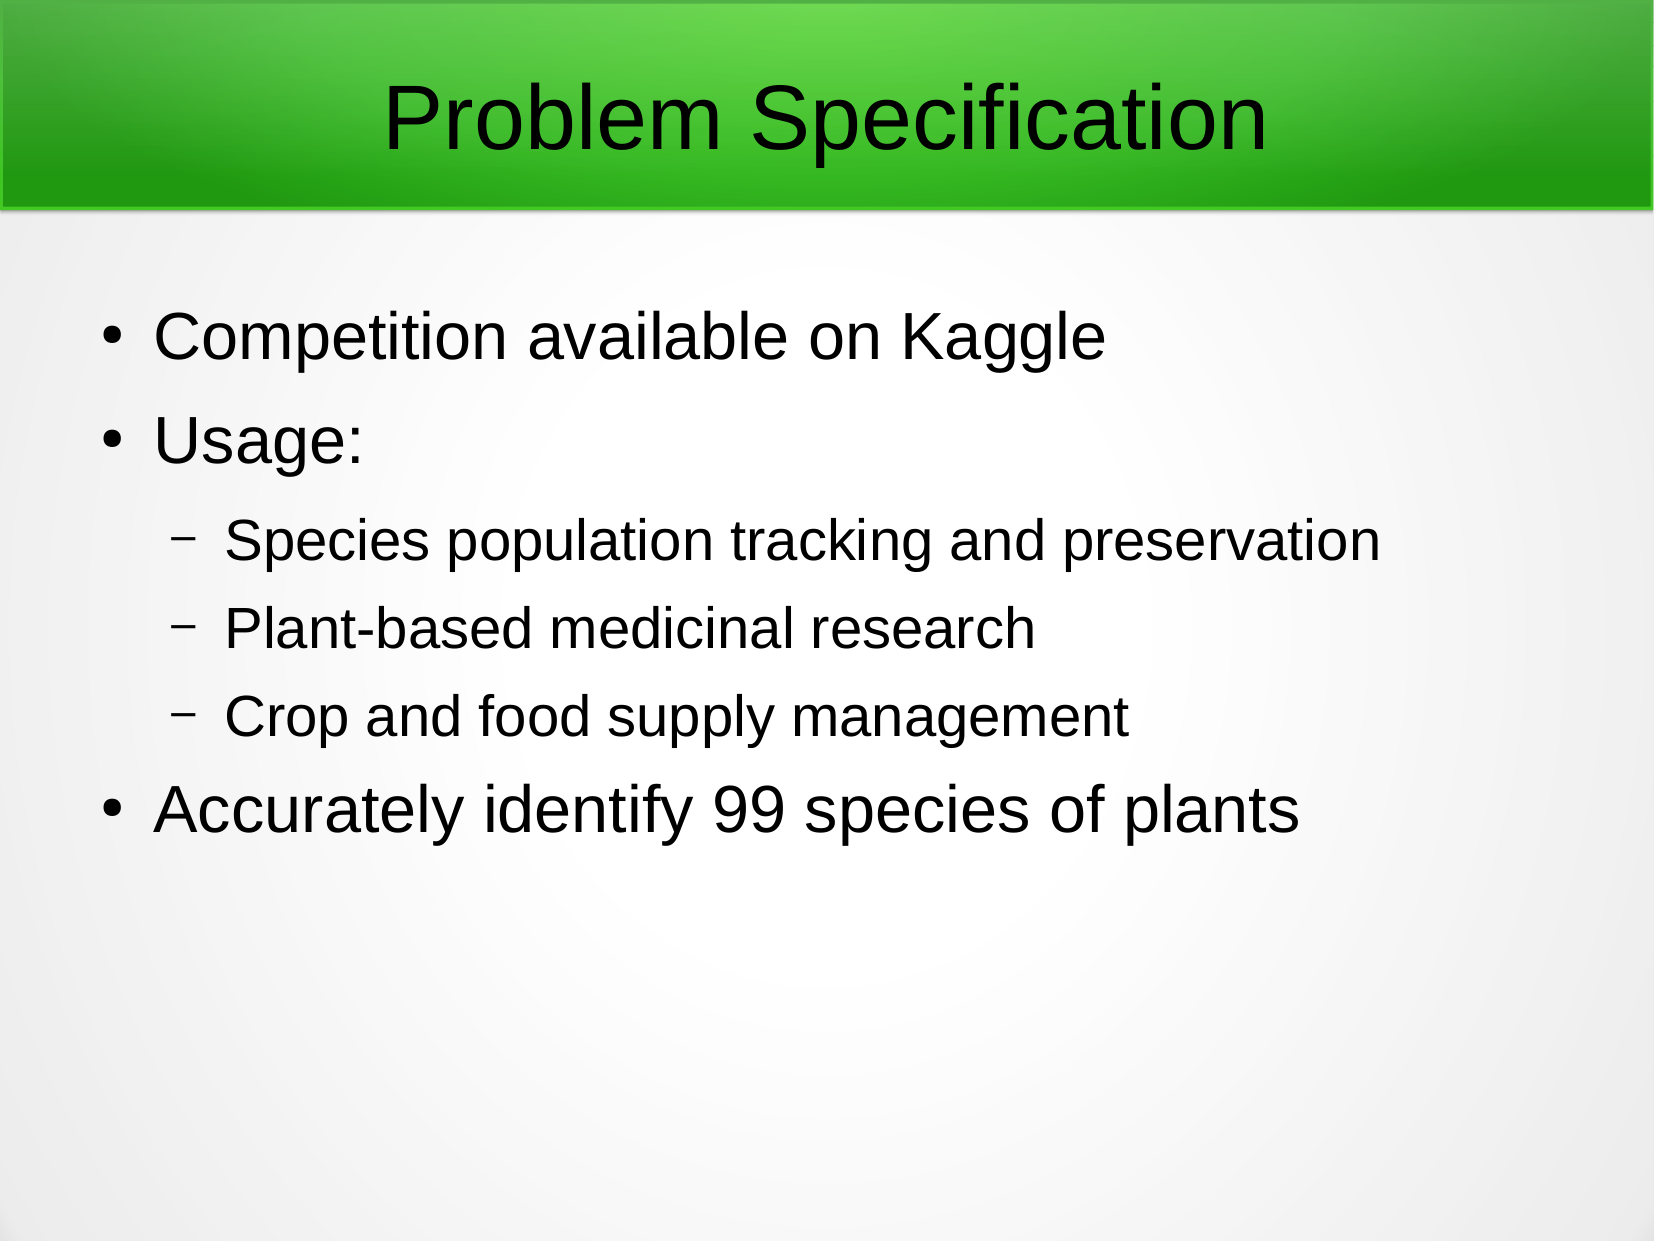

# Problem Specification
Competition available on Kaggle
Usage:
Species population tracking and preservation
Plant-based medicinal research
Crop and food supply management
Accurately identify 99 species of plants